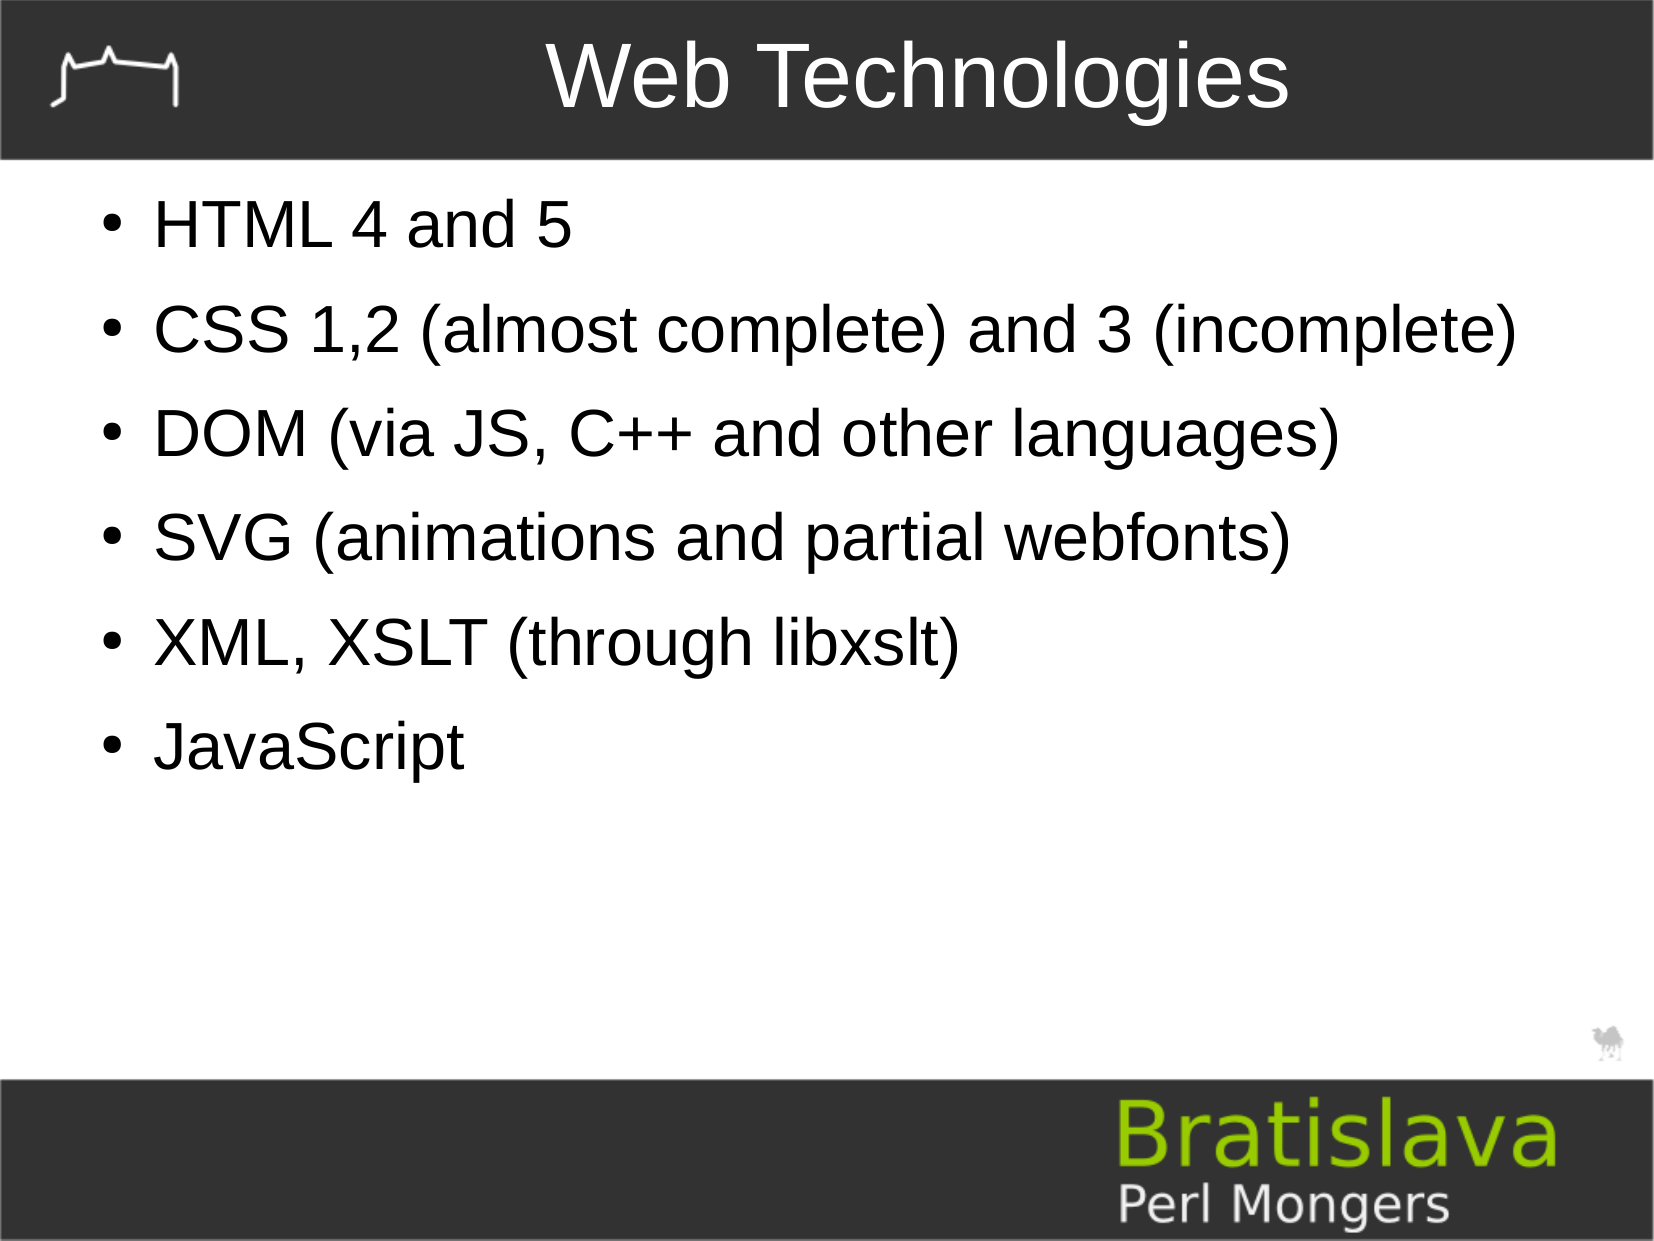

# Web Technologies
HTML 4 and 5
CSS 1,2 (almost complete) and 3 (incomplete)
DOM (via JS, C++ and other languages)
SVG (animations and partial webfonts)
XML, XSLT (through libxslt)
JavaScript